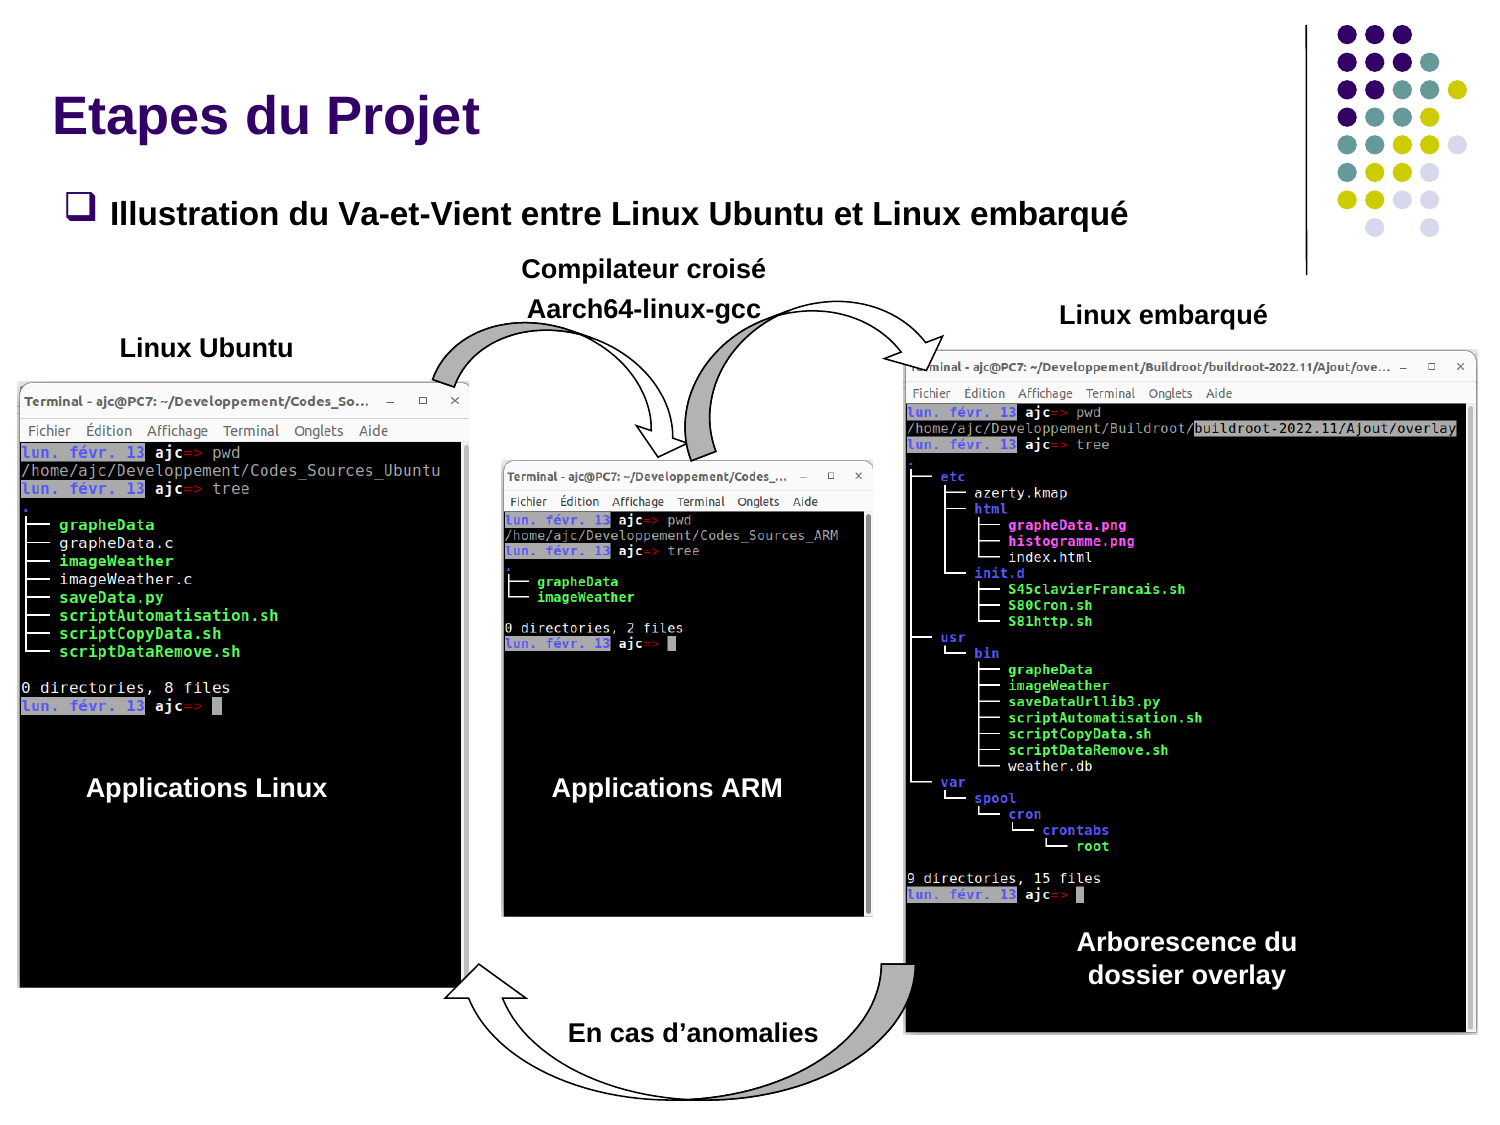

Etapes du Projet
Illustration du Va-et-Vient entre Linux Ubuntu et Linux embarqué
Compilateur croisé
Aarch64-linux-gcc
Linux embarqué
Linux Ubuntu
Applications Linux
Applications ARM
Arborescence du dossier overlay
En cas d’anomalies